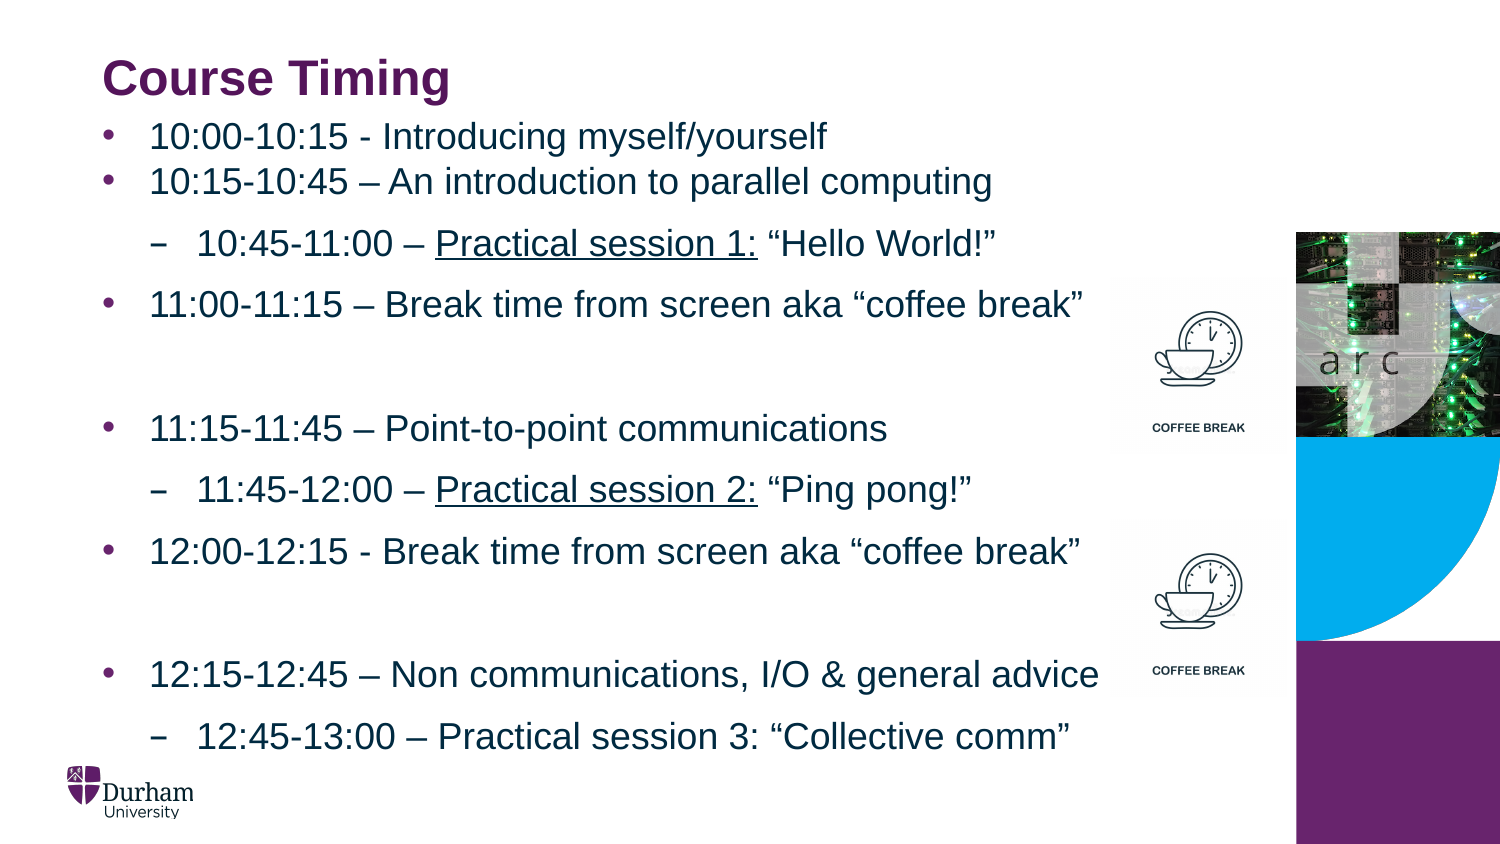

# Course Timing
10:00-10:15 - Introducing myself/yourself
10:15-10:45 – An introduction to parallel computing
10:45-11:00 – Practical session 1: “Hello World!”
11:00-11:15 – Break time from screen aka “coffee break”
11:15-11:45 – Point-to-point communications
11:45-12:00 – Practical session 2: “Ping pong!”
12:00-12:15 - Break time from screen aka “coffee break”
12:15-12:45 – Non communications, I/O & general advice
12:45-13:00 – Practical session 3: “Collective comm”